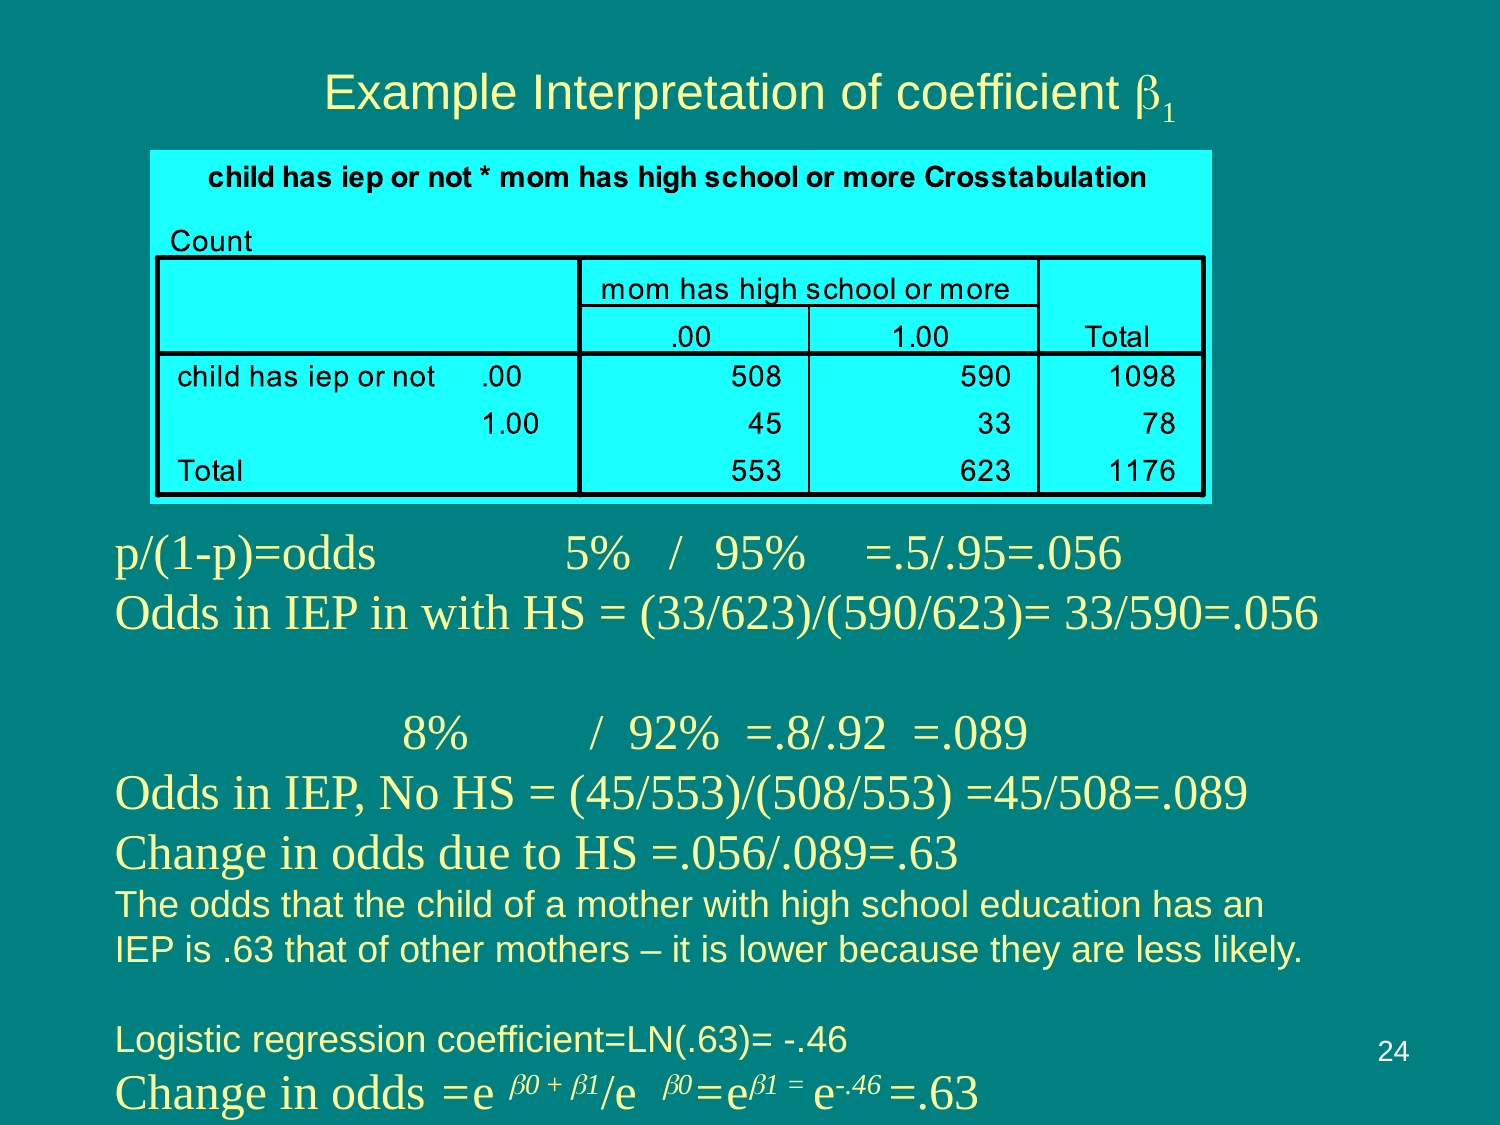

# Example Interpretation of coefficient b1
p/(1-p)=odds			5% /	95%	=.5/.95=.056
Odds in IEP in with HS = (33/623)/(590/623)= 33/590=.056
			 8% 	 / 92% =.8/.92 =.089
Odds in IEP, No HS = (45/553)/(508/553) =45/508=.089
Change in odds due to HS =.056/.089=.63
The odds that the child of a mother with high school education has an IEP is .63 that of other mothers – it is lower because they are less likely.
Logistic regression coefficient=LN(.63)= -.46
Change in odds =e0 + 1/e0=e1 = e-.46 =.63